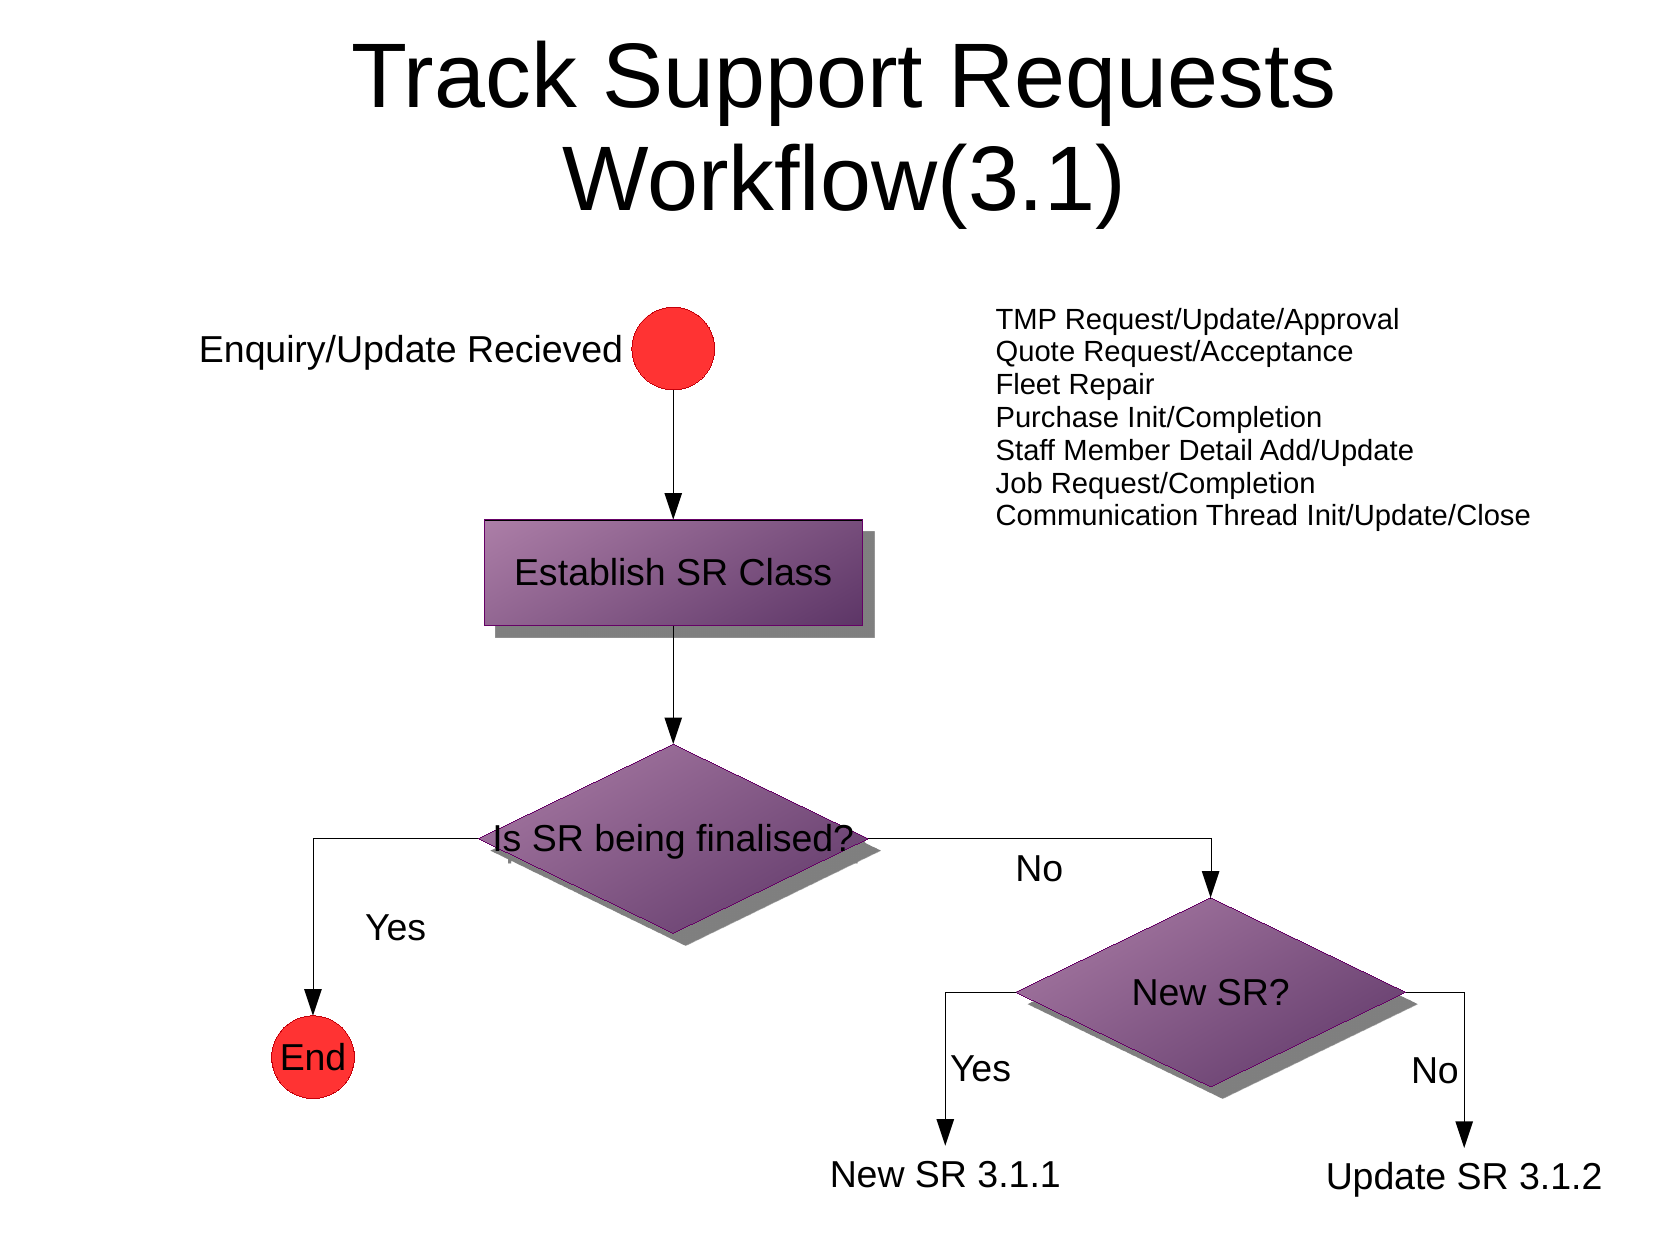

# Track Support Requests Workflow(3.1)
TMP Request/Update/Approval
Quote Request/Acceptance
Fleet Repair
Purchase Init/Completion
Staff Member Detail Add/Update
Job Request/Completion
Communication Thread Init/Update/Close
Enquiry/Update Recieved
Establish SR Class
Is SR being finalised?
New SR?
End
New SR 3.1.1
Update SR 3.1.2